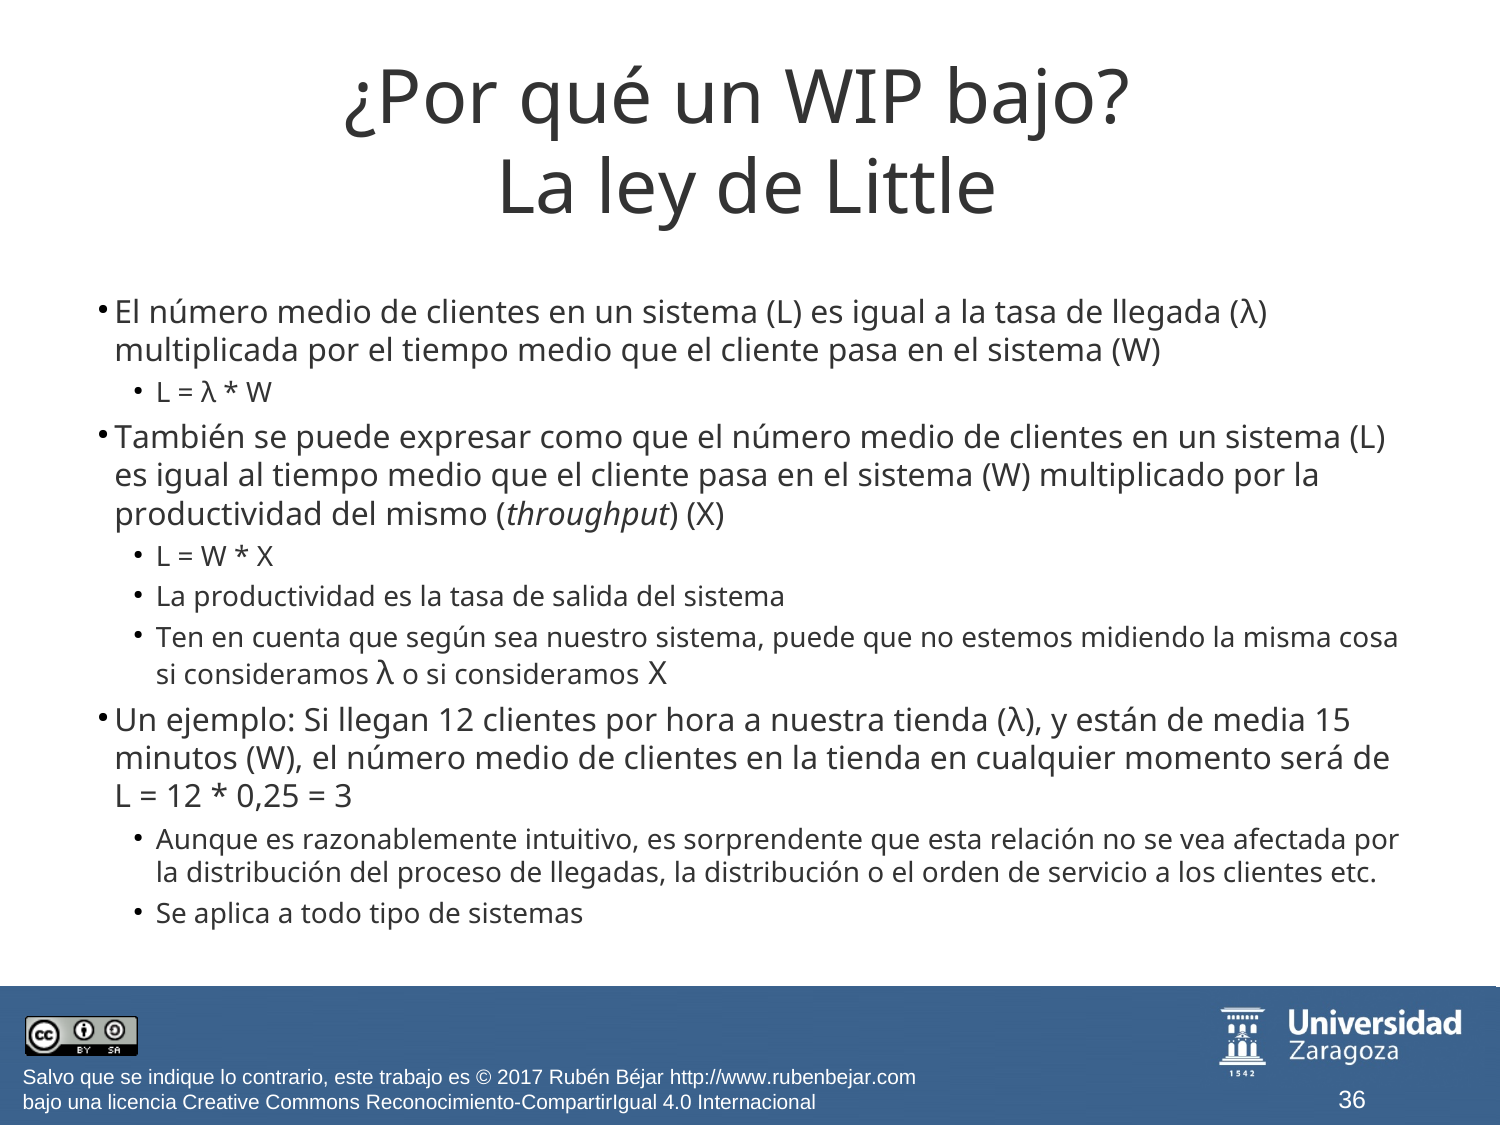

# ¿Por qué un WIP bajo? La ley de Little
El número medio de clientes en un sistema (L) es igual a la tasa de llegada (λ) multiplicada por el tiempo medio que el cliente pasa en el sistema (W)
L = λ * W
También se puede expresar como que el número medio de clientes en un sistema (L) es igual al tiempo medio que el cliente pasa en el sistema (W) multiplicado por la productividad del mismo (throughput) (X)
L = W * X
La productividad es la tasa de salida del sistema
Ten en cuenta que según sea nuestro sistema, puede que no estemos midiendo la misma cosa si consideramos λ o si consideramos X
Un ejemplo: Si llegan 12 clientes por hora a nuestra tienda (λ), y están de media 15 minutos (W), el número medio de clientes en la tienda en cualquier momento será de L = 12 * 0,25 = 3
Aunque es razonablemente intuitivo, es sorprendente que esta relación no se vea afectada por la distribución del proceso de llegadas, la distribución o el orden de servicio a los clientes etc.
Se aplica a todo tipo de sistemas